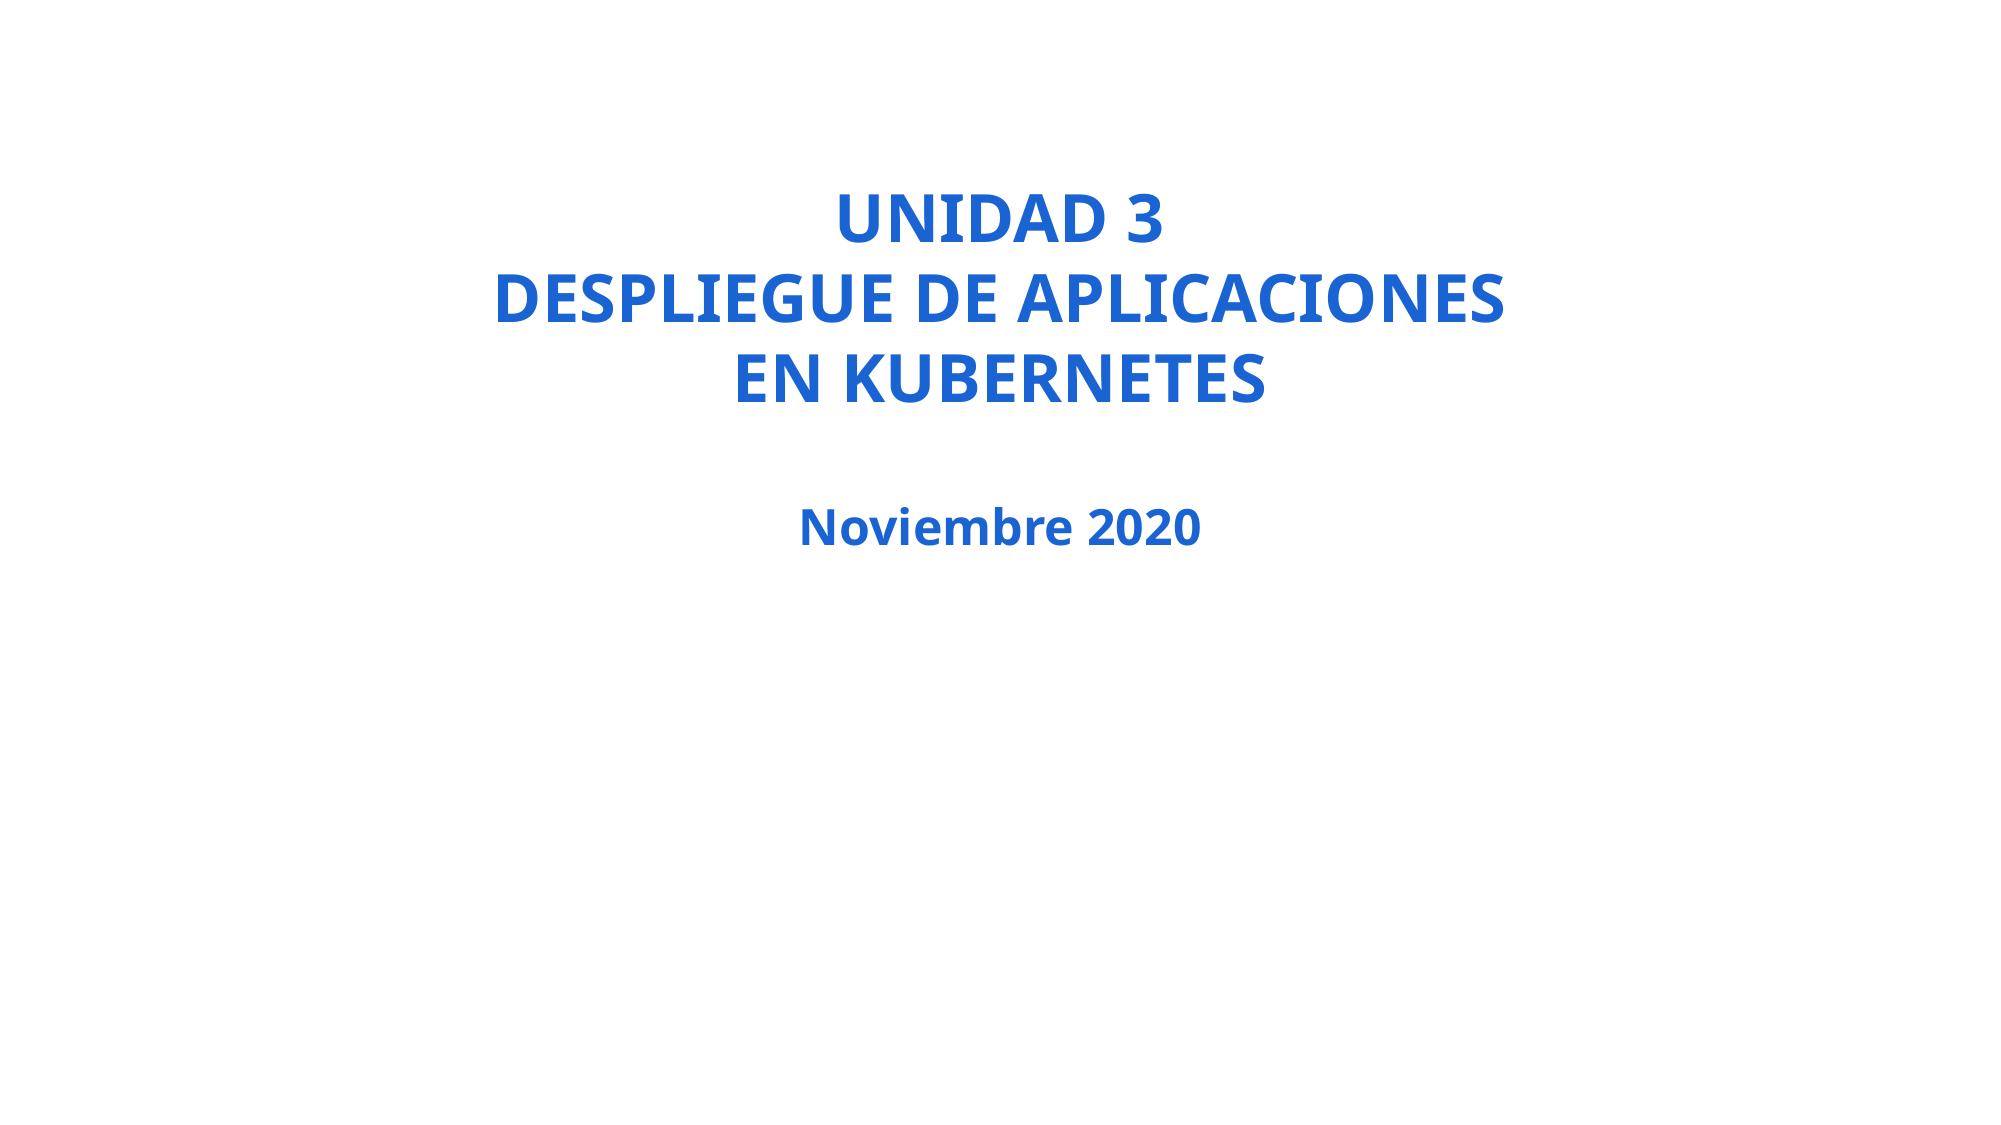

UNIDAD 3
DESPLIEGUE DE APLICACIONES EN KUBERNETES
Noviembre 2020